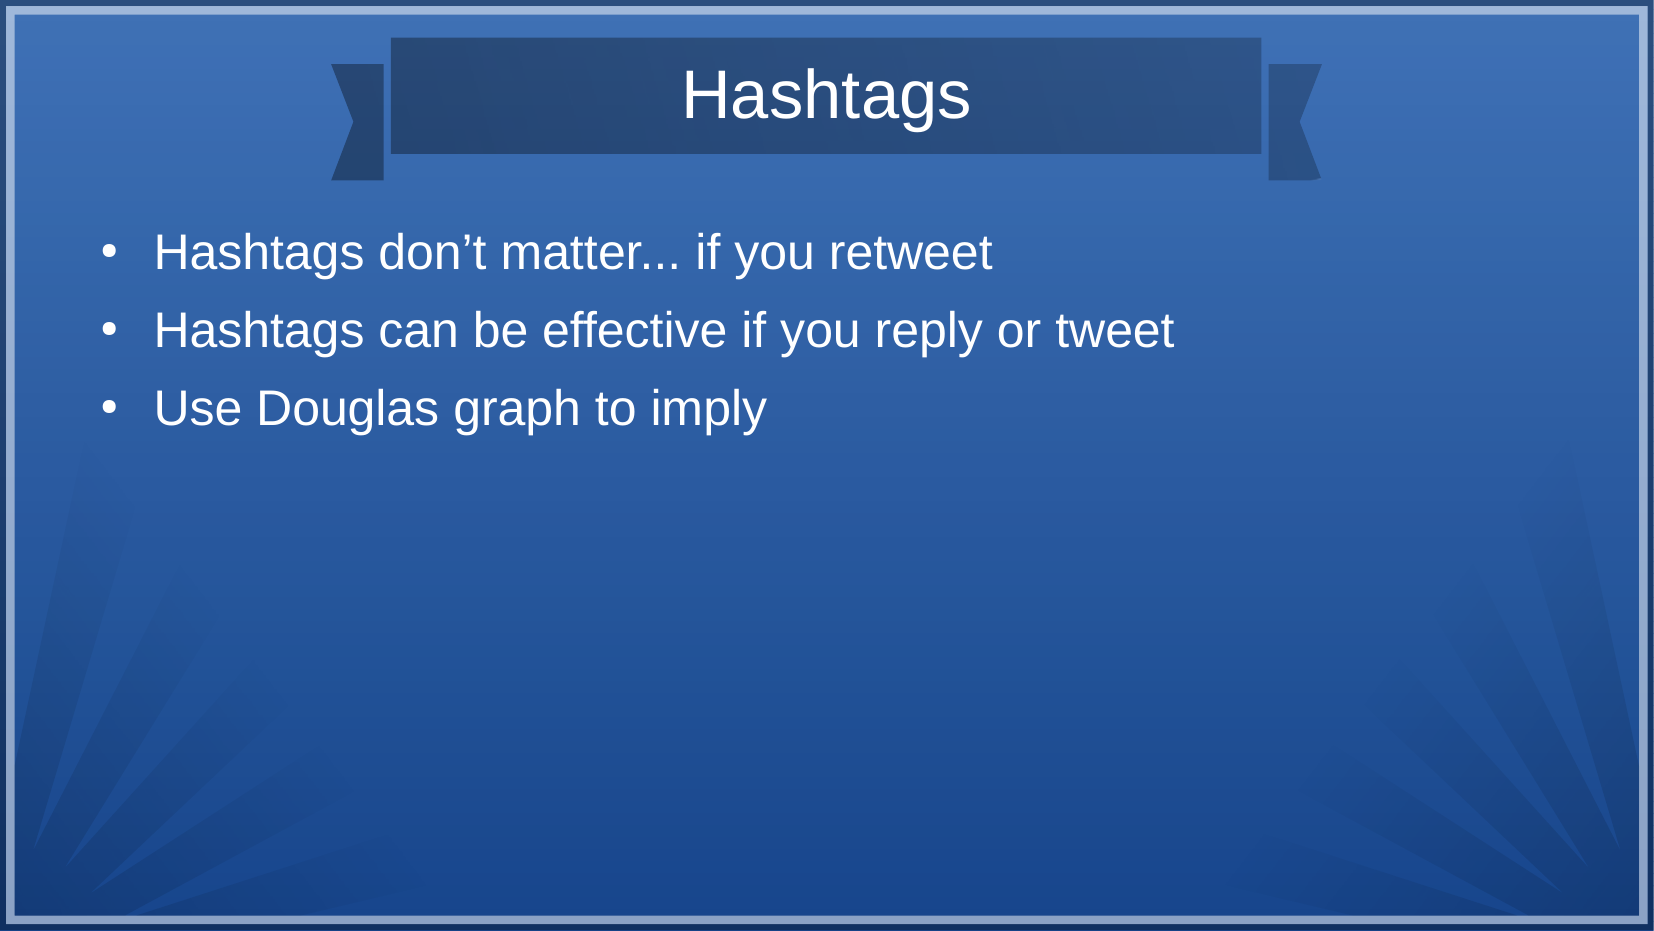

# Hashtags
Hashtags don’t matter... if you retweet
Hashtags can be effective if you reply or tweet
Use Douglas graph to imply